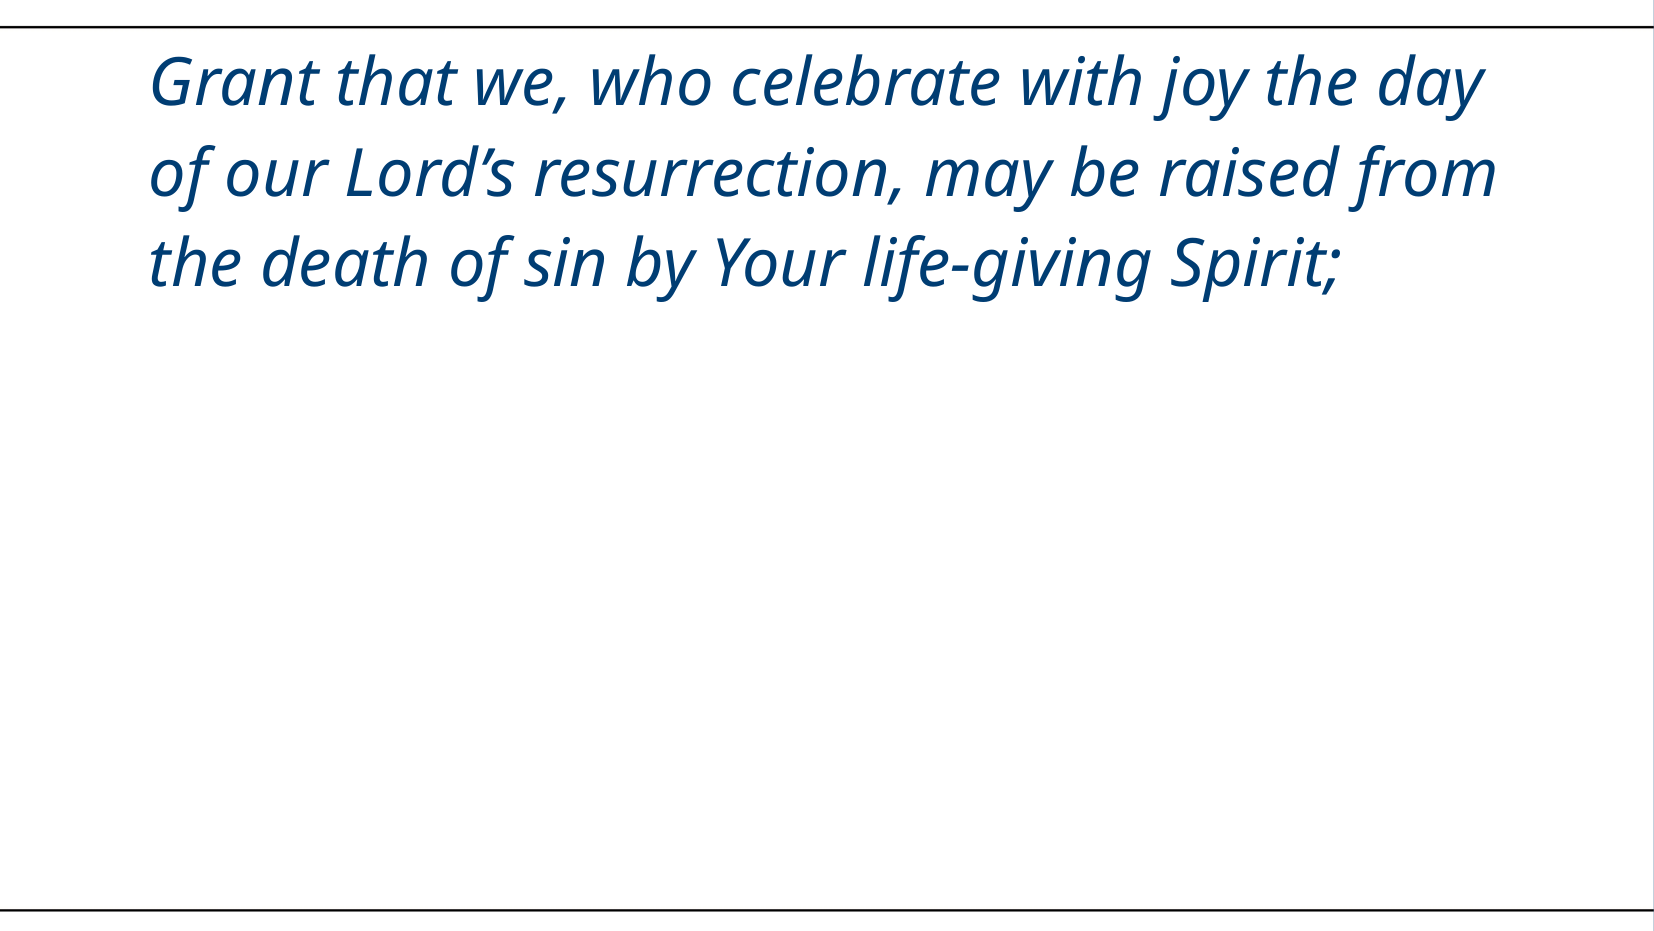

Grant that we, who celebrate with joy the day
 of our Lord’s resurrection, may be raised from
 the death of sin by Your life-giving Spirit;